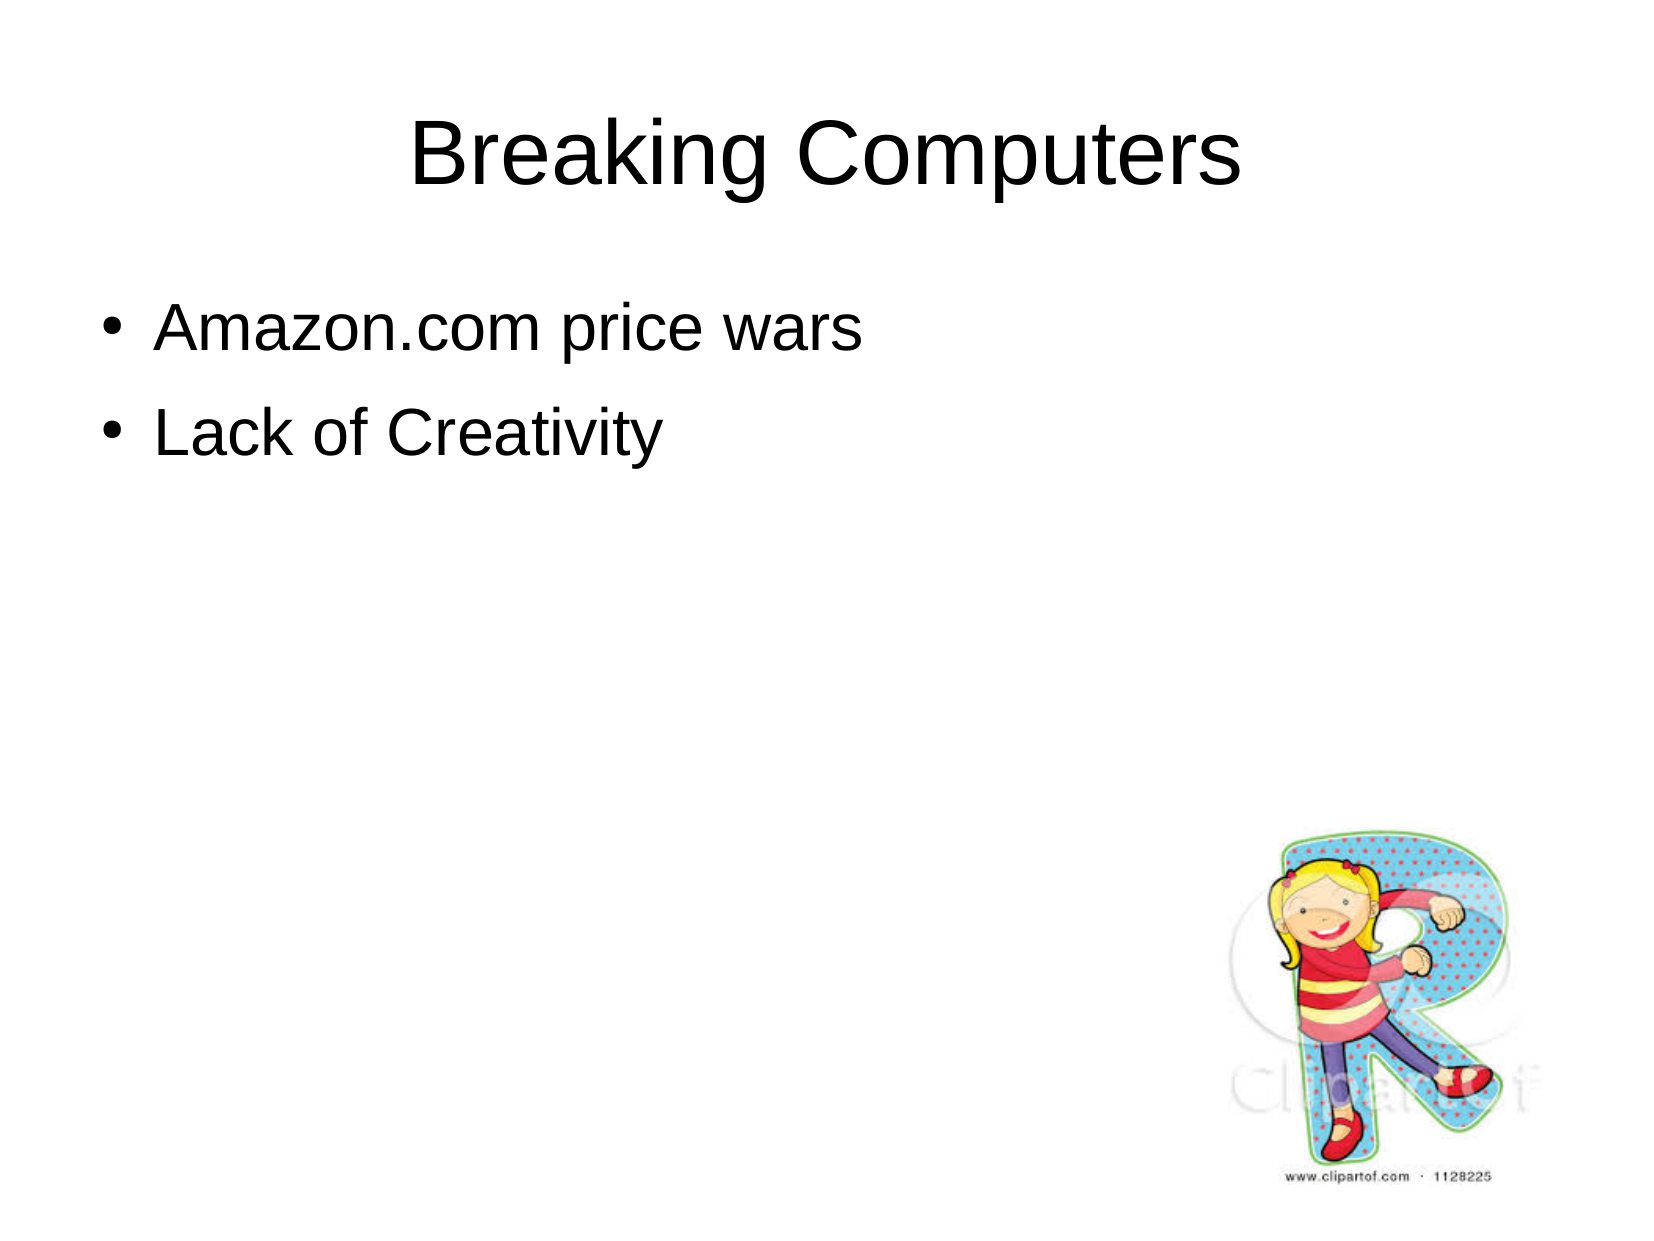

# Breaking Computers
Amazon.com price wars
Lack of Creativity